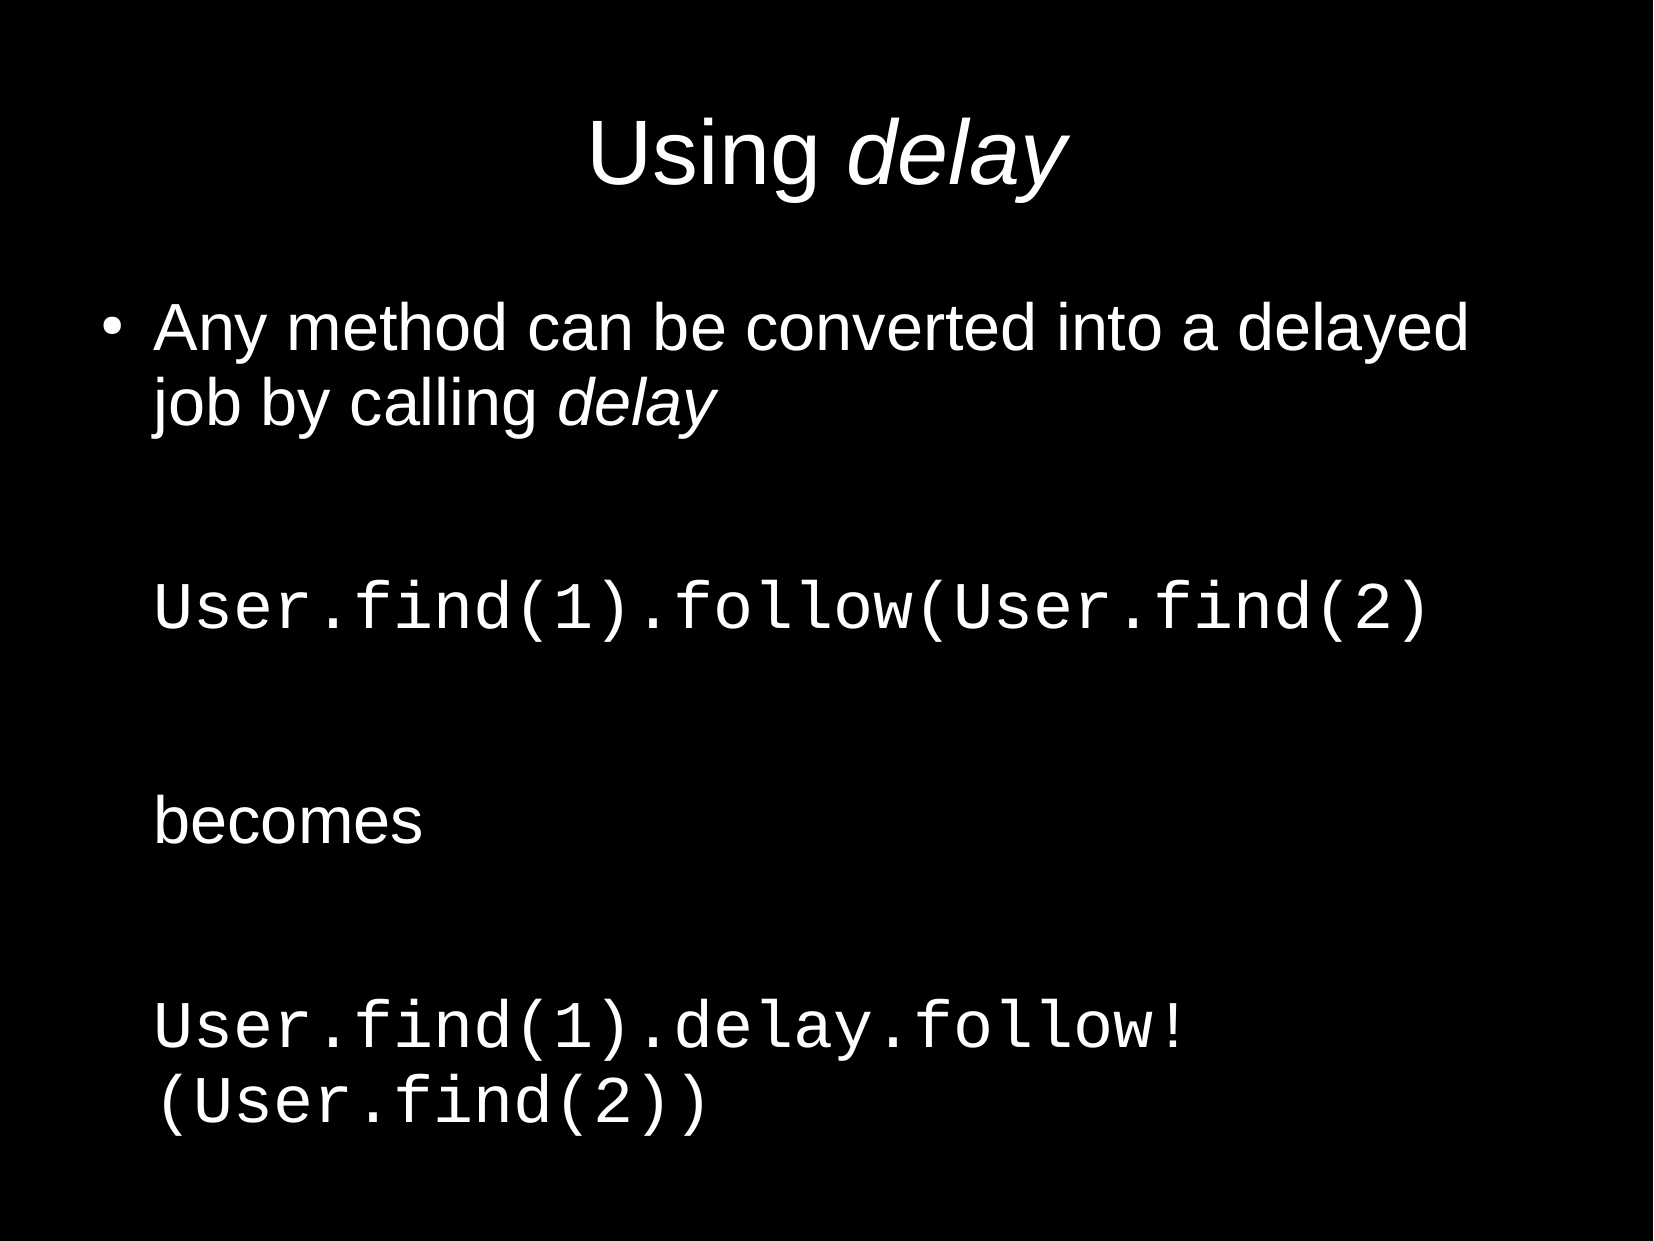

# Using delay
Any method can be converted into a delayed job by calling delay
User.find(1).follow(User.find(2)
becomes
User.find(1).delay.follow!(User.find(2))